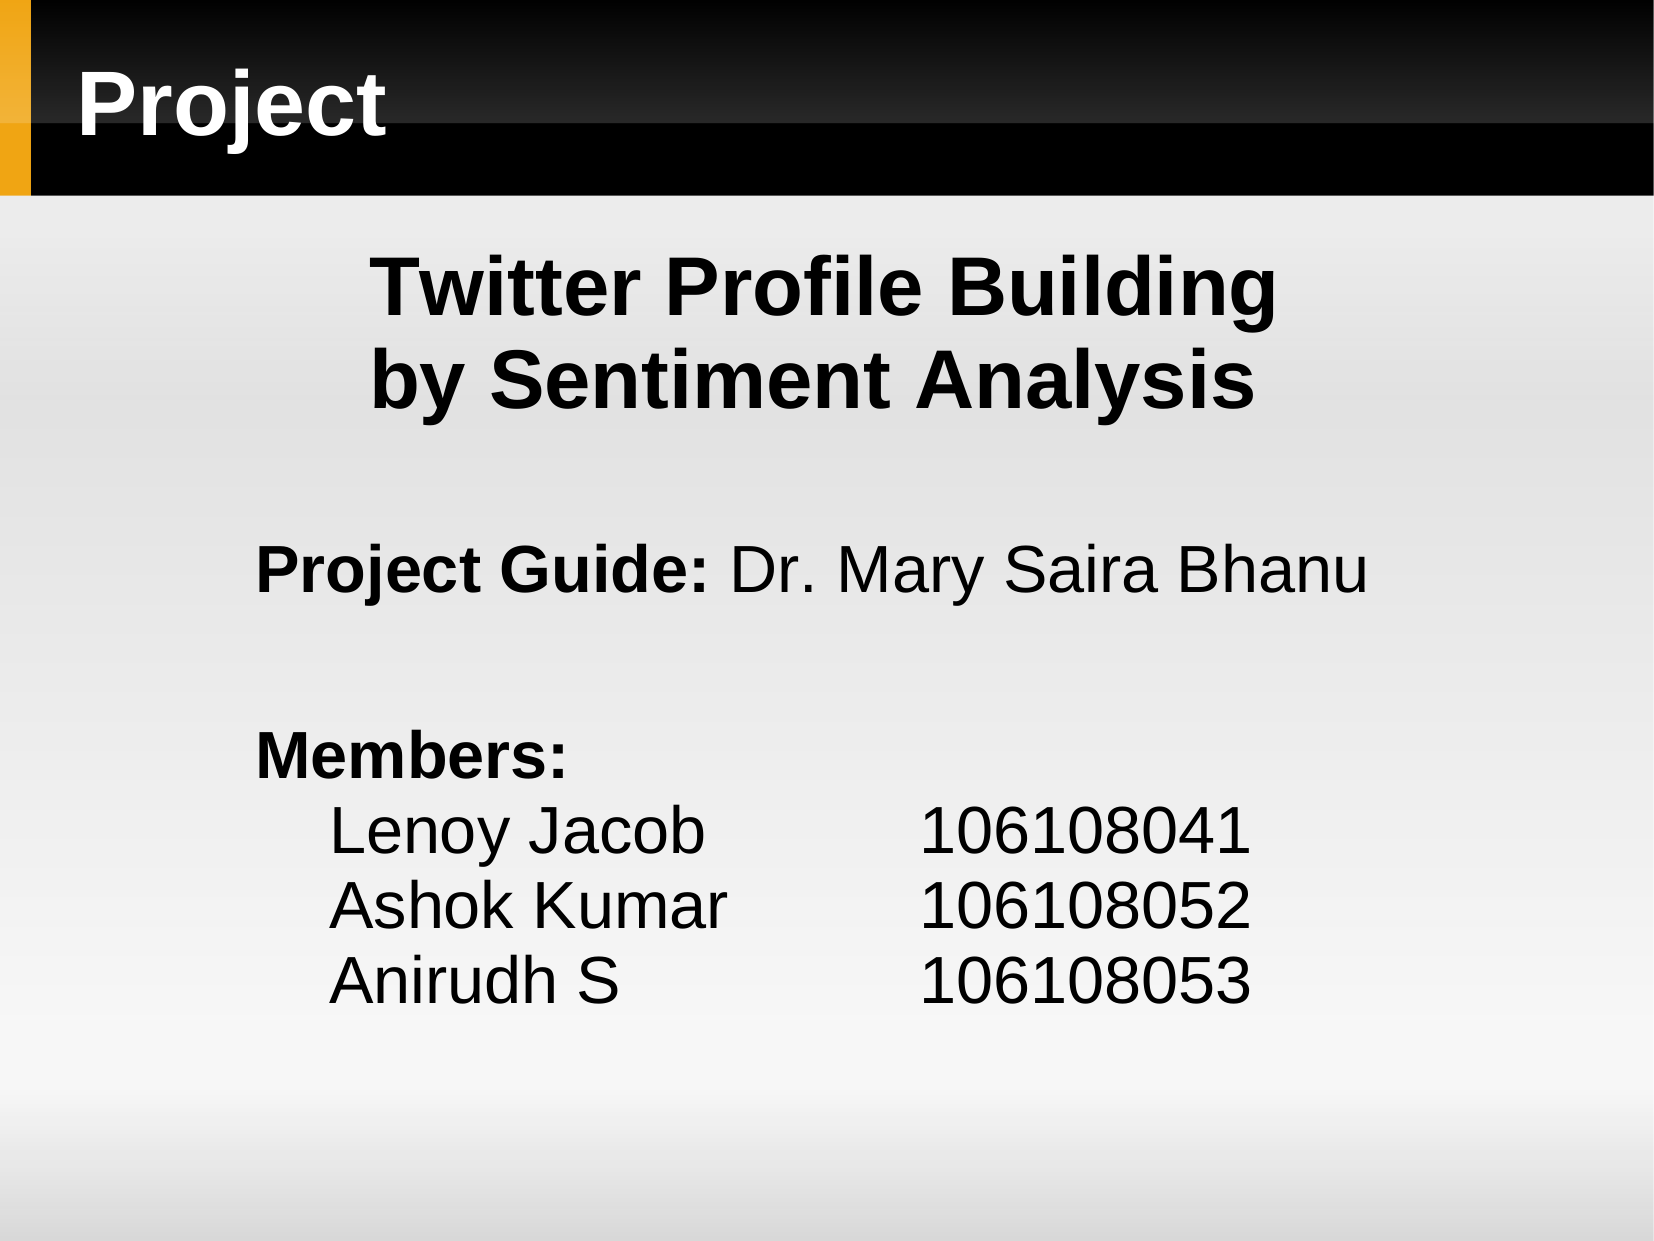

# Project
Twitter Profile Building
by Sentiment Analysis
Project Guide: Dr. Mary Saira Bhanu
Members:
	Lenoy Jacob			106108041
	Ashok Kumar 			106108052
	Anirudh S					106108053